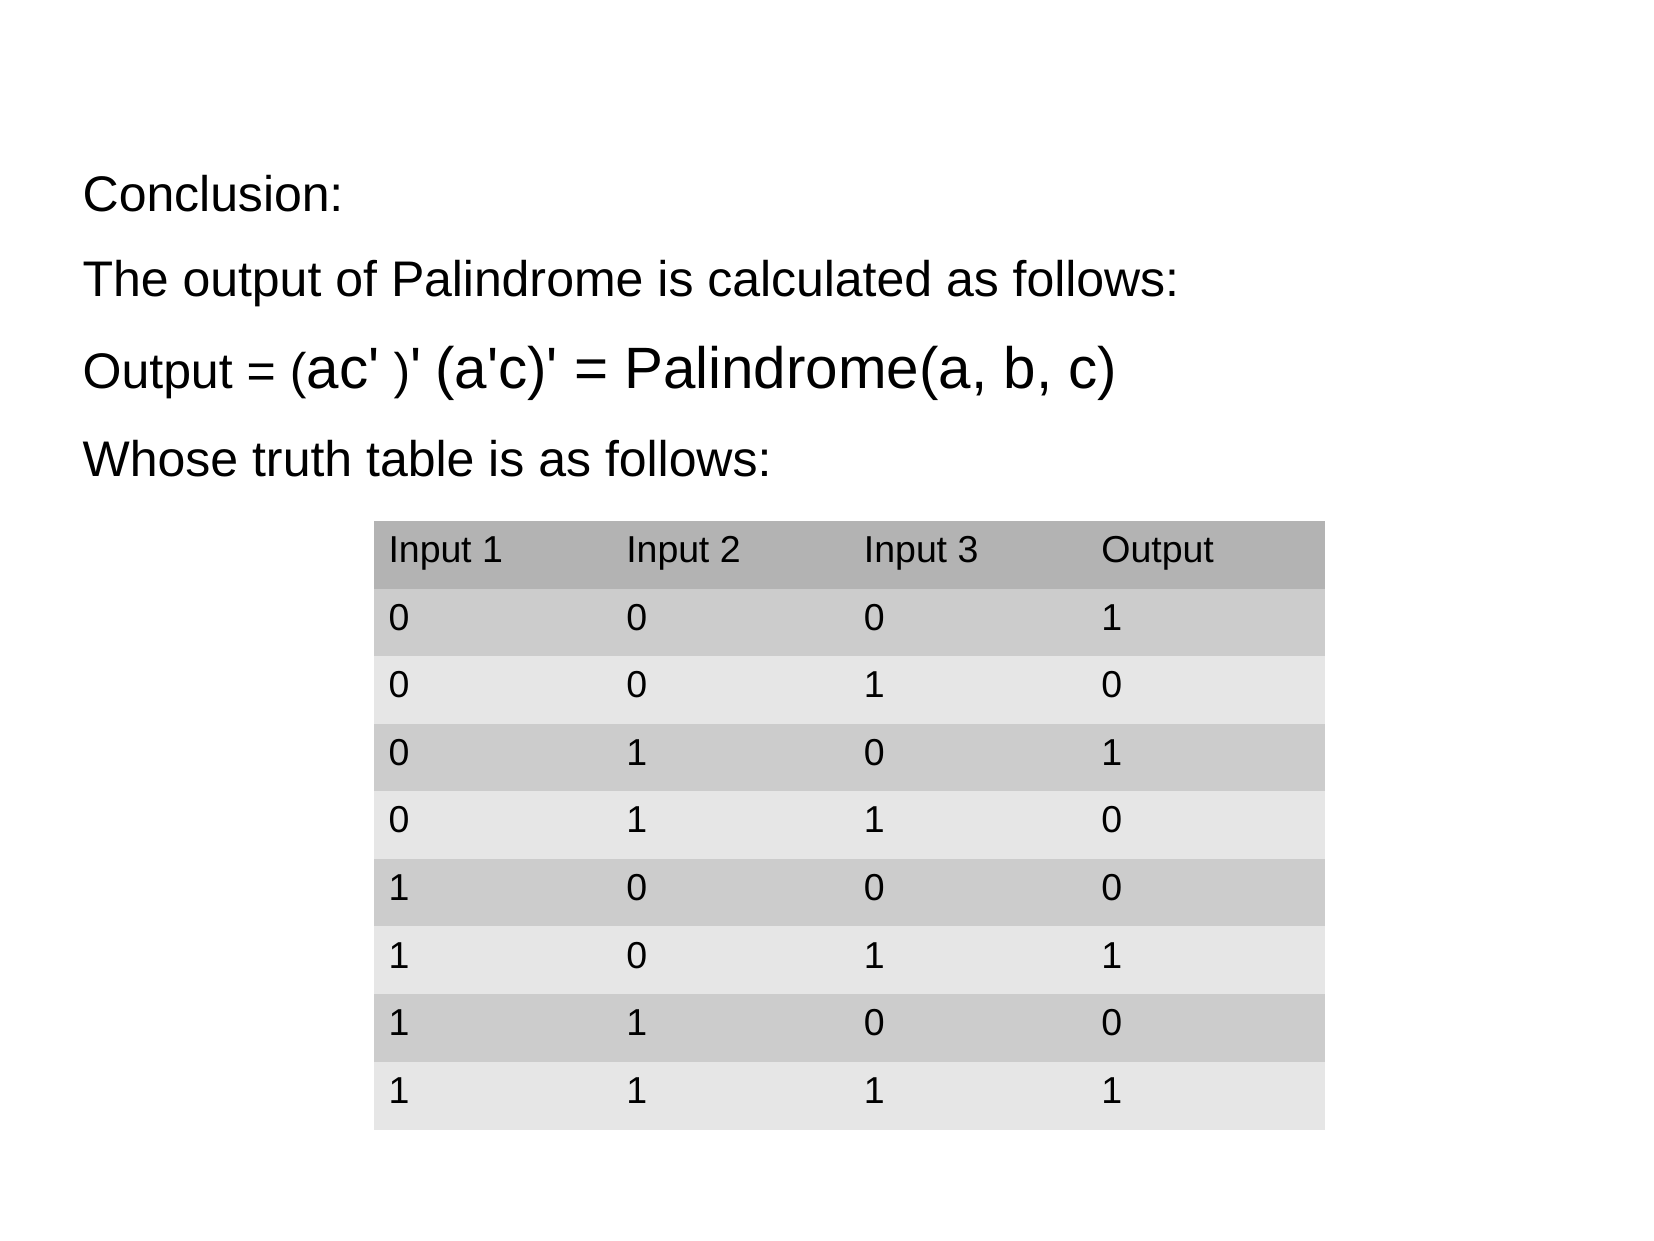

# Conclusion:
The output of Palindrome is calculated as follows:
Output = (ac' )' (a'c)' = Palindrome(a, b, c)
Whose truth table is as follows:
| Input 1 | Input 2 | Input 3 | Output |
| --- | --- | --- | --- |
| 0 | 0 | 0 | 1 |
| 0 | 0 | 1 | 0 |
| 0 | 1 | 0 | 1 |
| 0 | 1 | 1 | 0 |
| 1 | 0 | 0 | 0 |
| 1 | 0 | 1 | 1 |
| 1 | 1 | 0 | 0 |
| 1 | 1 | 1 | 1 |